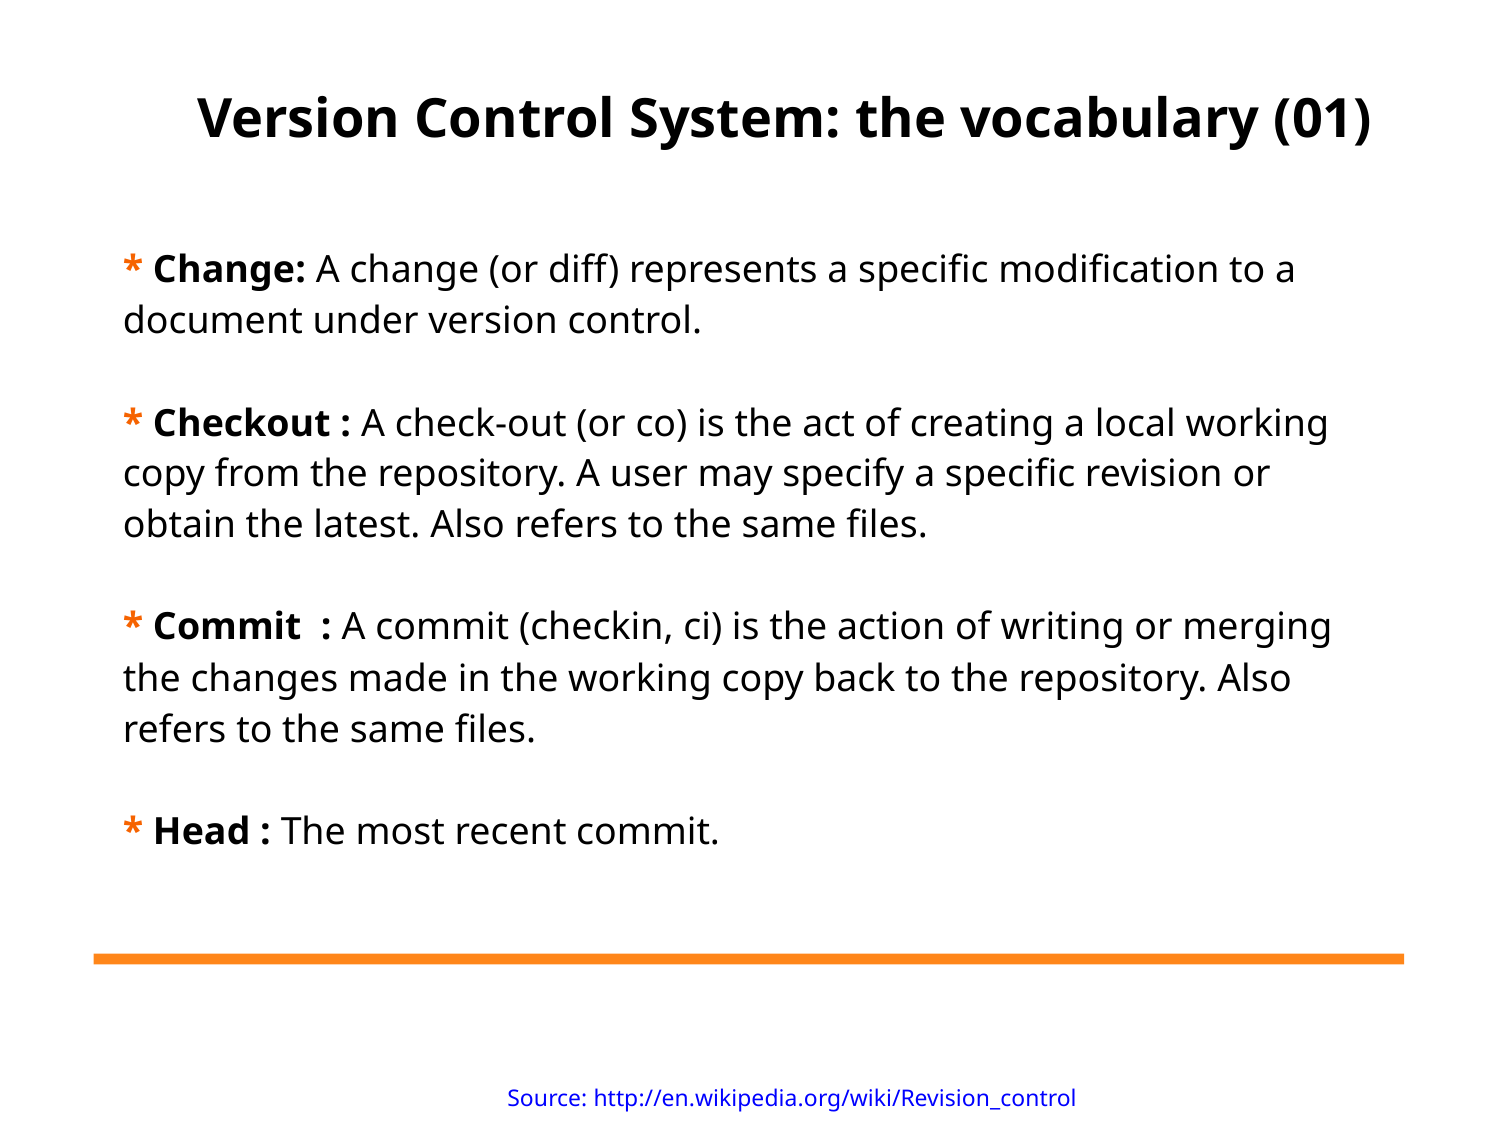

# Version Control System: the vocabulary (01)
* Change: A change (or diff) represents a specific modification to a document under version control.
* Checkout : A check-out (or co) is the act of creating a local working copy from the repository. A user may specify a specific revision or obtain the latest. Also refers to the same files.
* Commit  : A commit (checkin, ci) is the action of writing or merging the changes made in the working copy back to the repository. Also refers to the same files.
* Head : The most recent commit.
Source: http://en.wikipedia.org/wiki/Revision_control